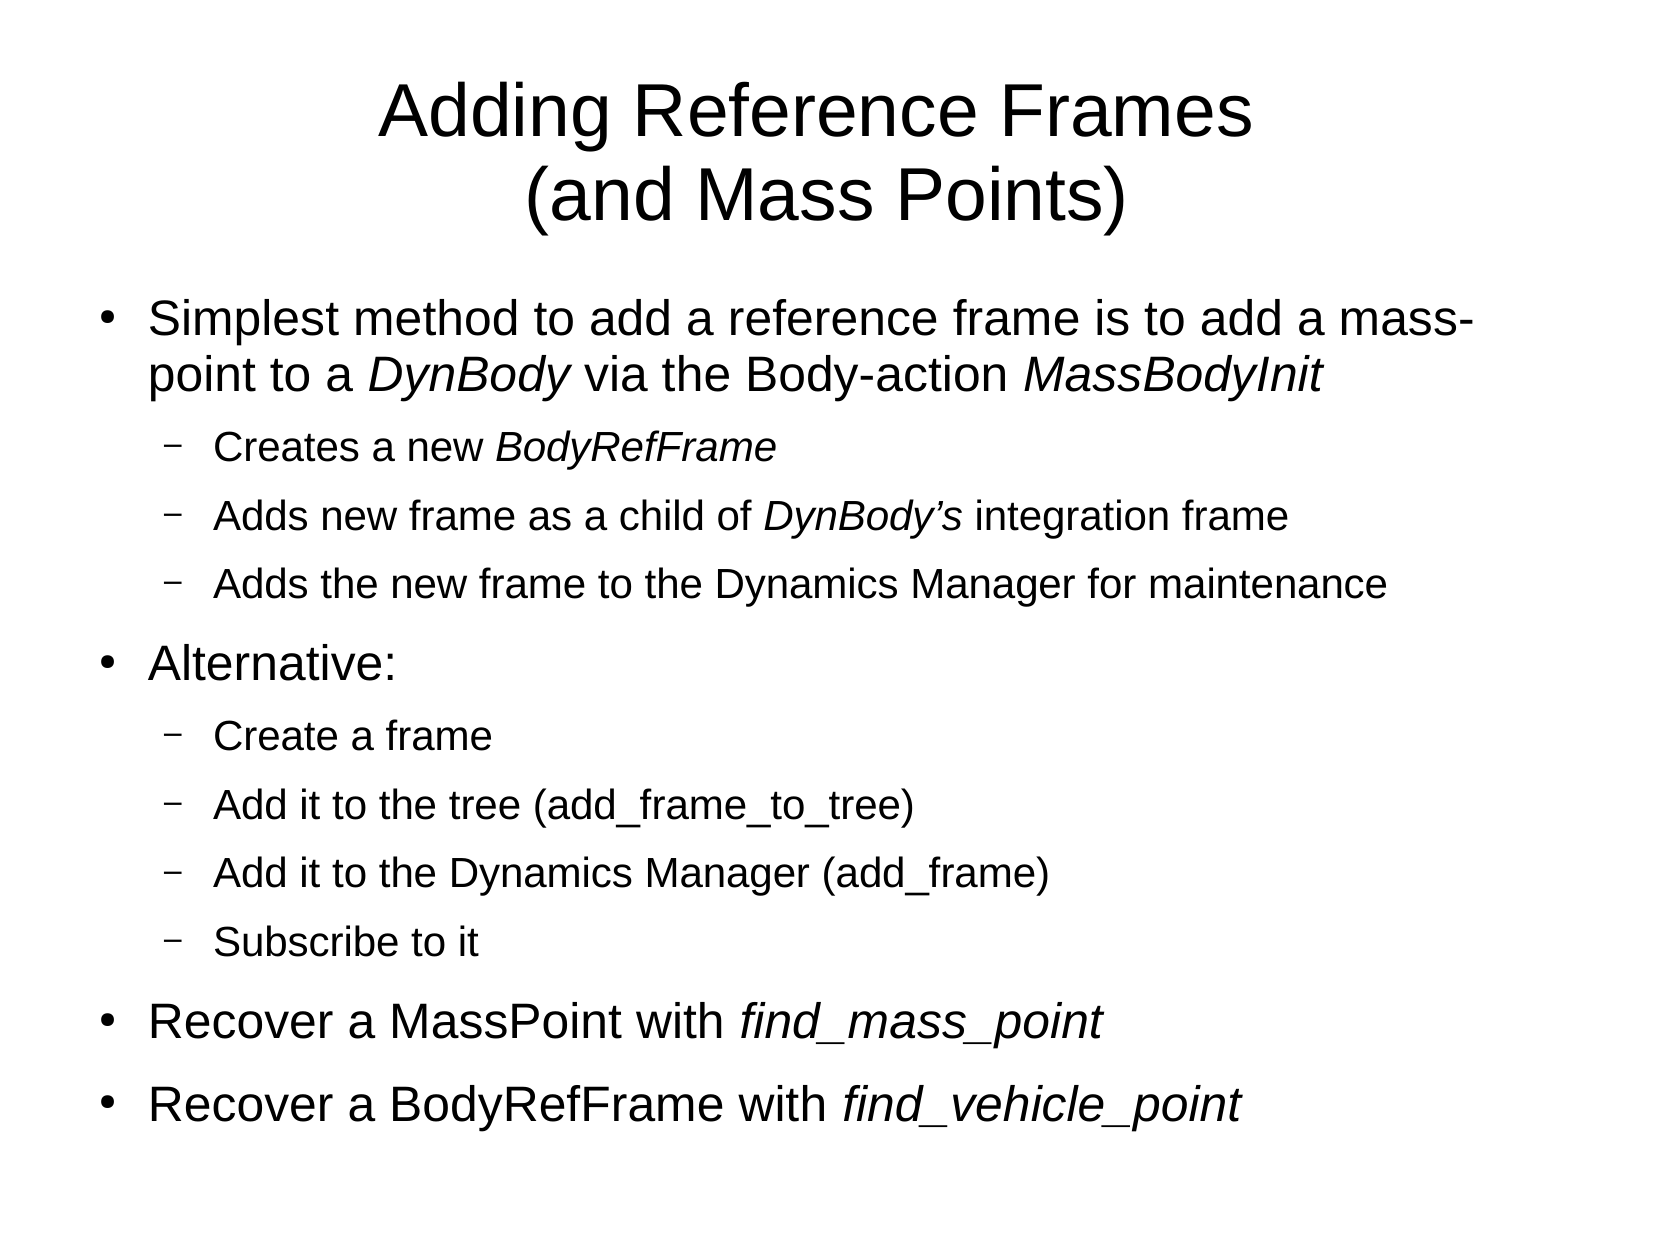

# Adding Reference Frames (and Mass Points)
Simplest method to add a reference frame is to add a mass-point to a DynBody via the Body-action MassBodyInit
Creates a new BodyRefFrame
Adds new frame as a child of DynBody’s integration frame
Adds the new frame to the Dynamics Manager for maintenance
Alternative:
Create a frame
Add it to the tree (add_frame_to_tree)
Add it to the Dynamics Manager (add_frame)
Subscribe to it
Recover a MassPoint with find_mass_point
Recover a BodyRefFrame with find_vehicle_point